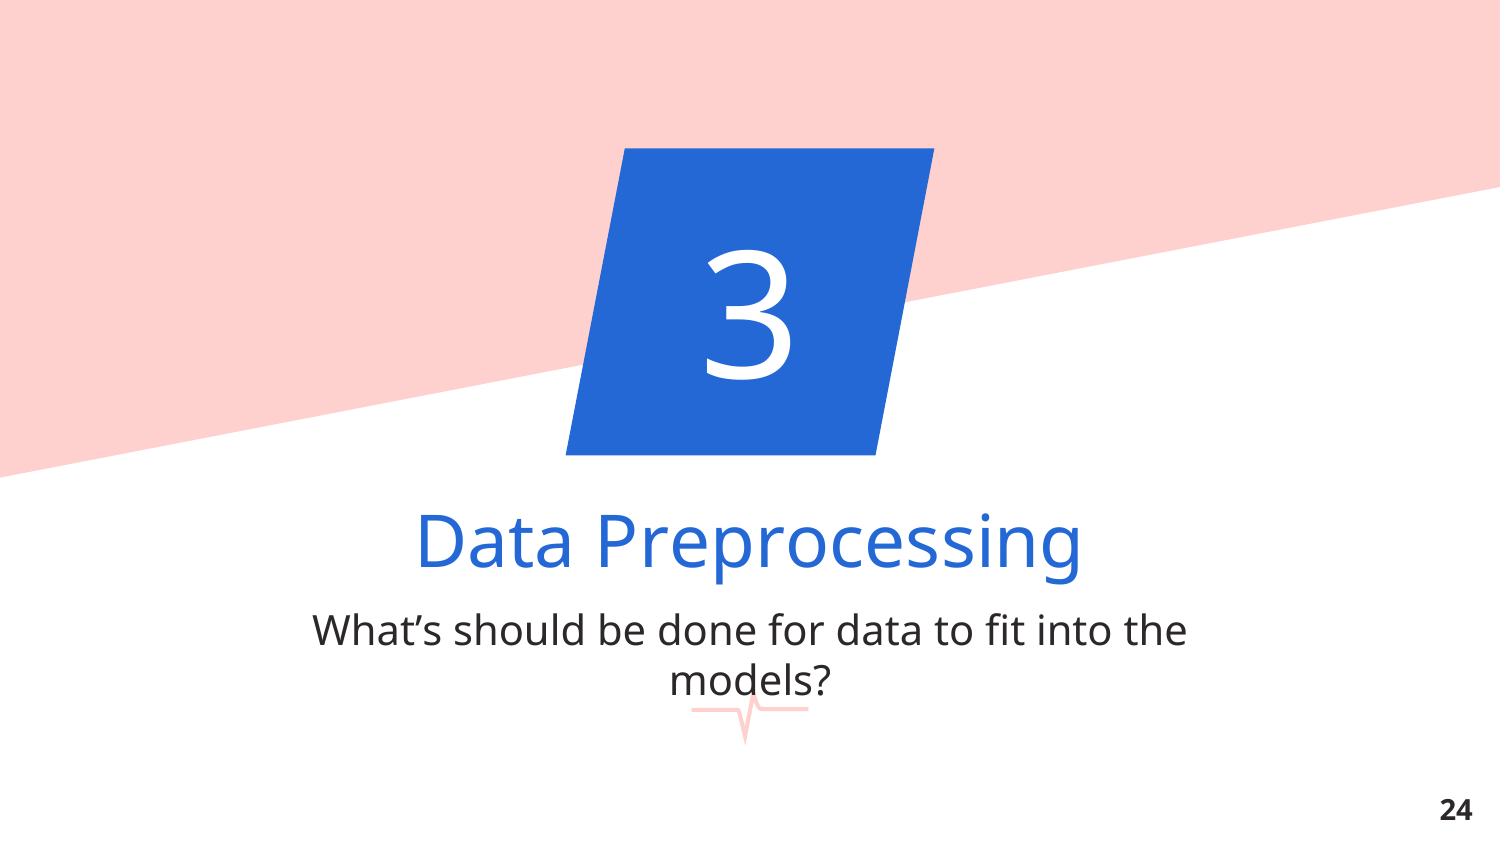

# 3
Data Preprocessing
What’s should be done for data to fit into the models?
24